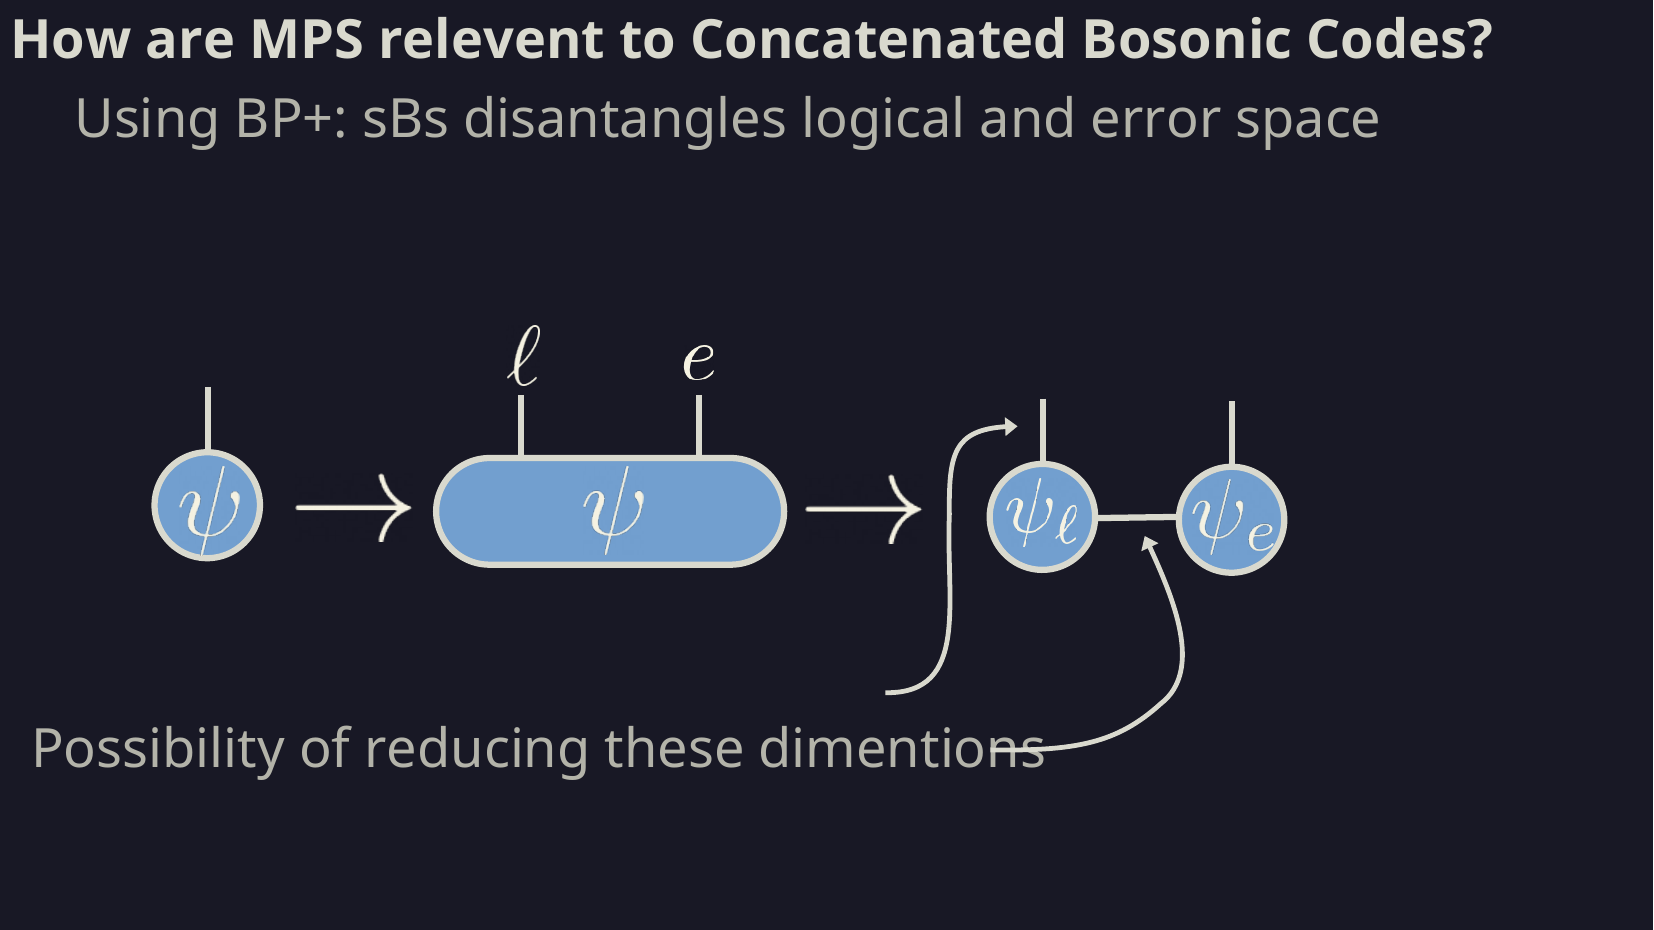

How are MPS relevent to Concatenated Bosonic Codes?
Using BP+: sBs disantangles logical and error space
Possibility of reducing these dimentions